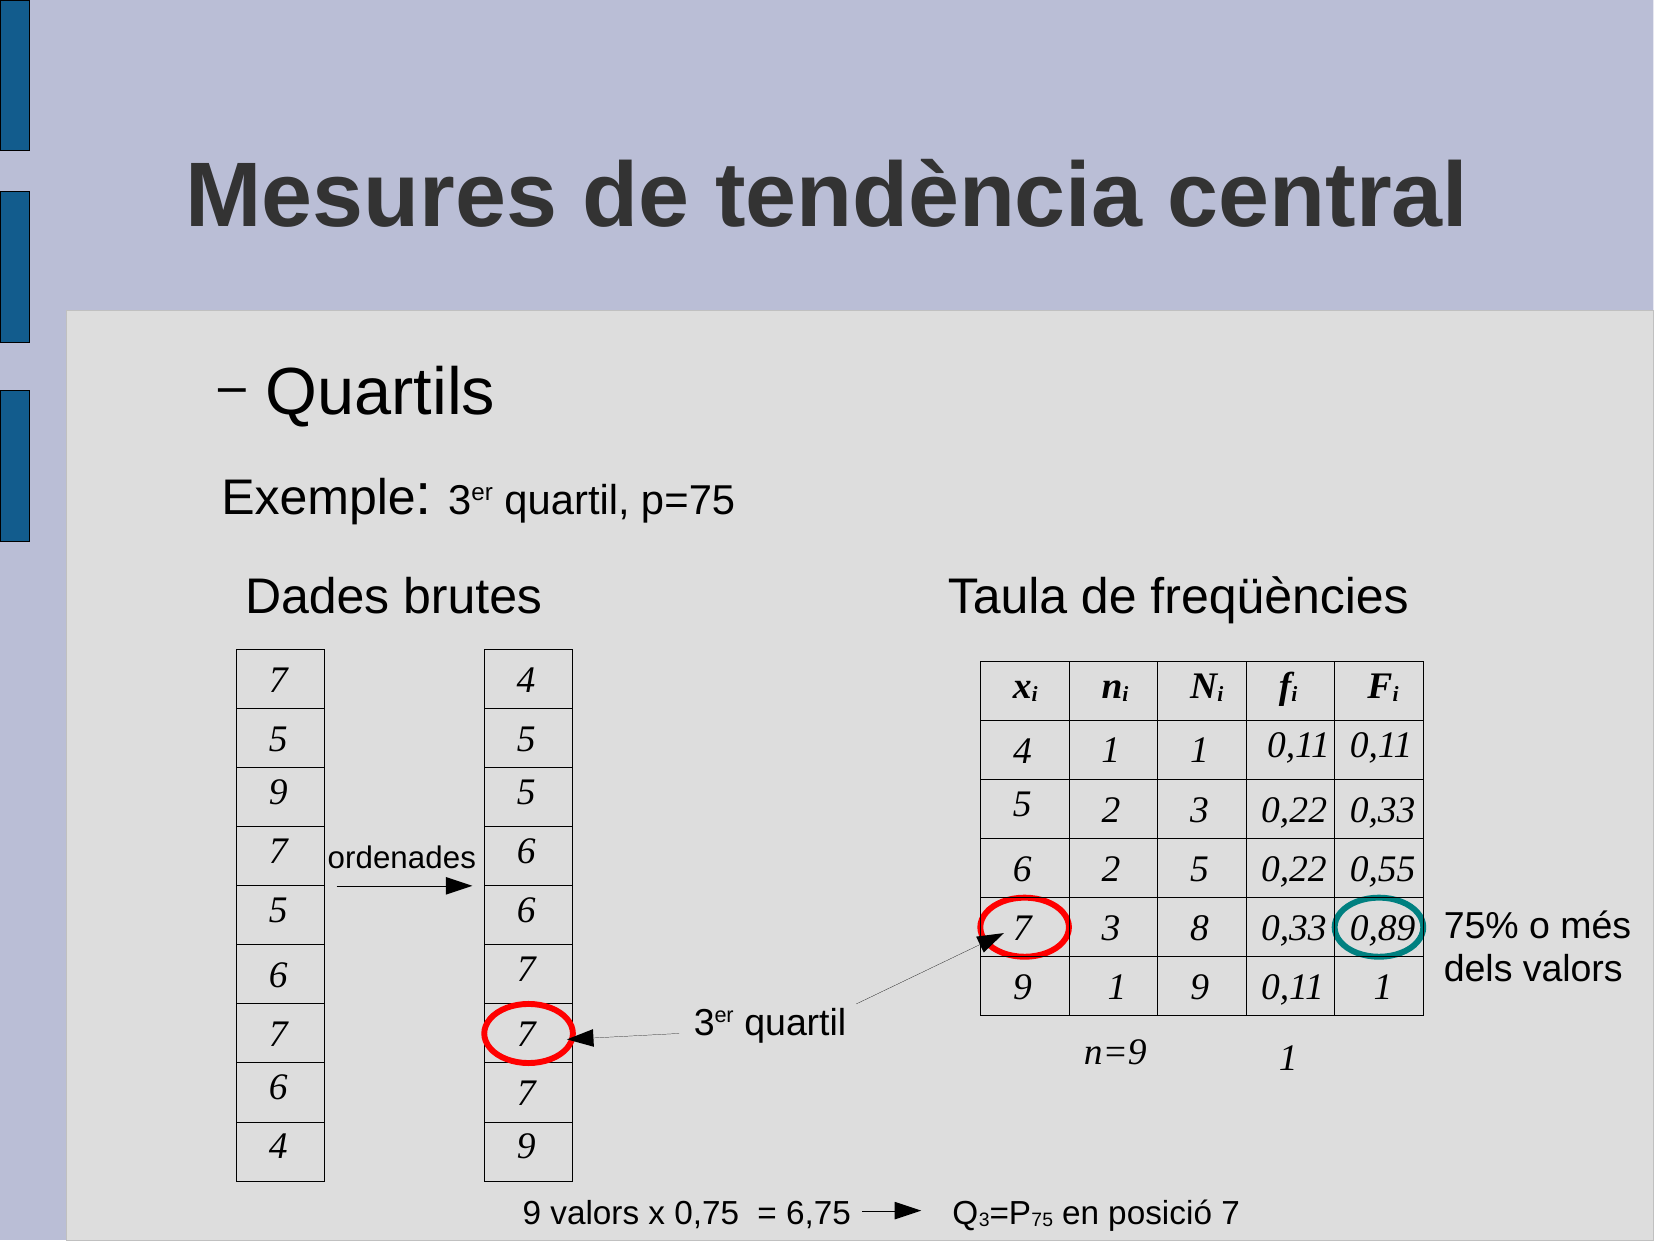

# Mesures de tendència central
Quartils
Exemple: 3er quartil, p=75
Dades brutes
Taula de freqüències
7
4
xi
ni
Ni
fi
Fi
5
5
0,11
0,11
1
1
4
9
5
5
2
3
0,22
0,33
7
6
ordenades
6
2
5
0,22
0,55
5
6
75% o més dels valors
7
3
8
0,33
0,89
7
6
9
1
9
0,11
1
3er quartil
7
7
n=9
1
6
7
4
9
9 valors x 0,75 = 6,75 Q3=P75 en posició 7